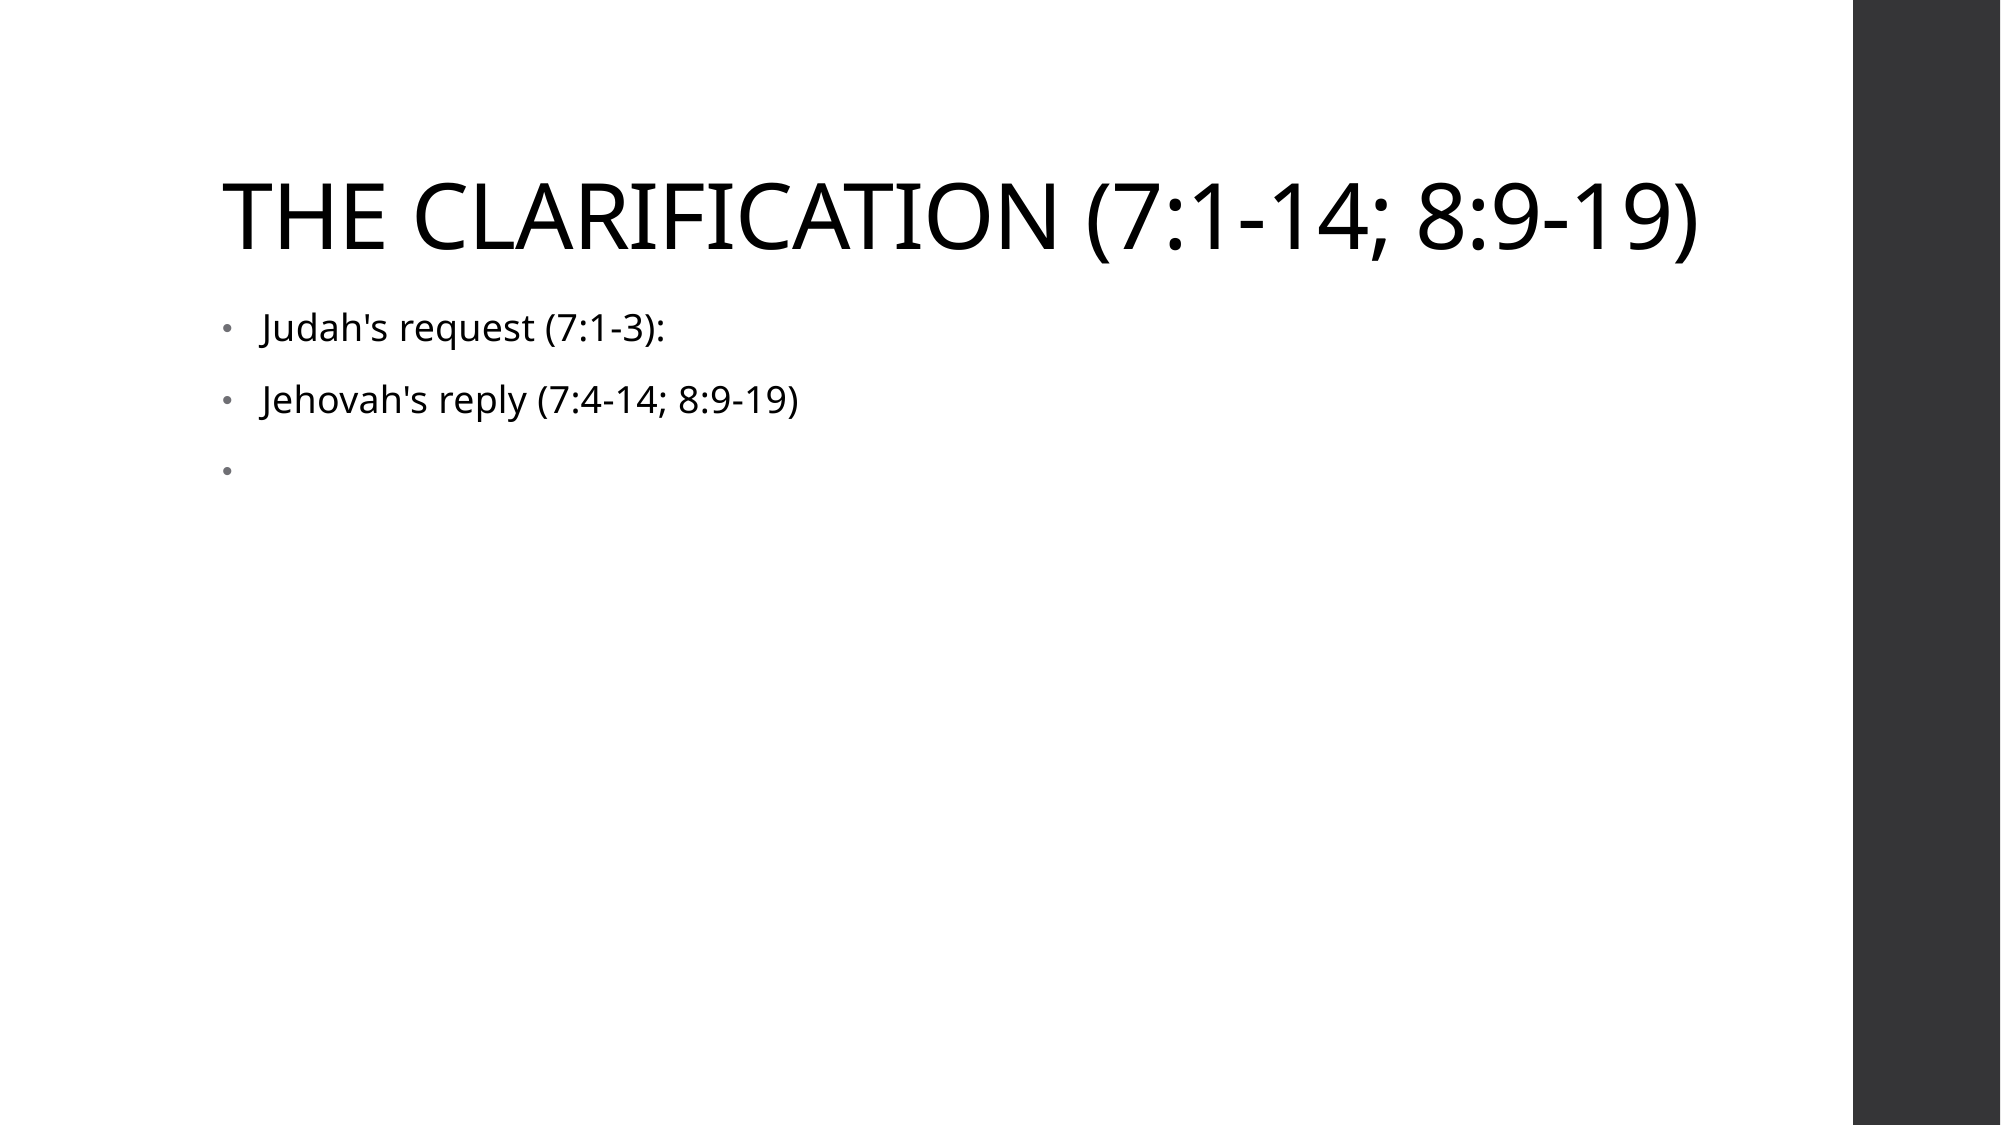

# THE CLARIFICATION (7:1-14; 8:9-19)
 Judah's request (7:1-3):
 Jehovah's reply (7:4-14; 8:9-19)